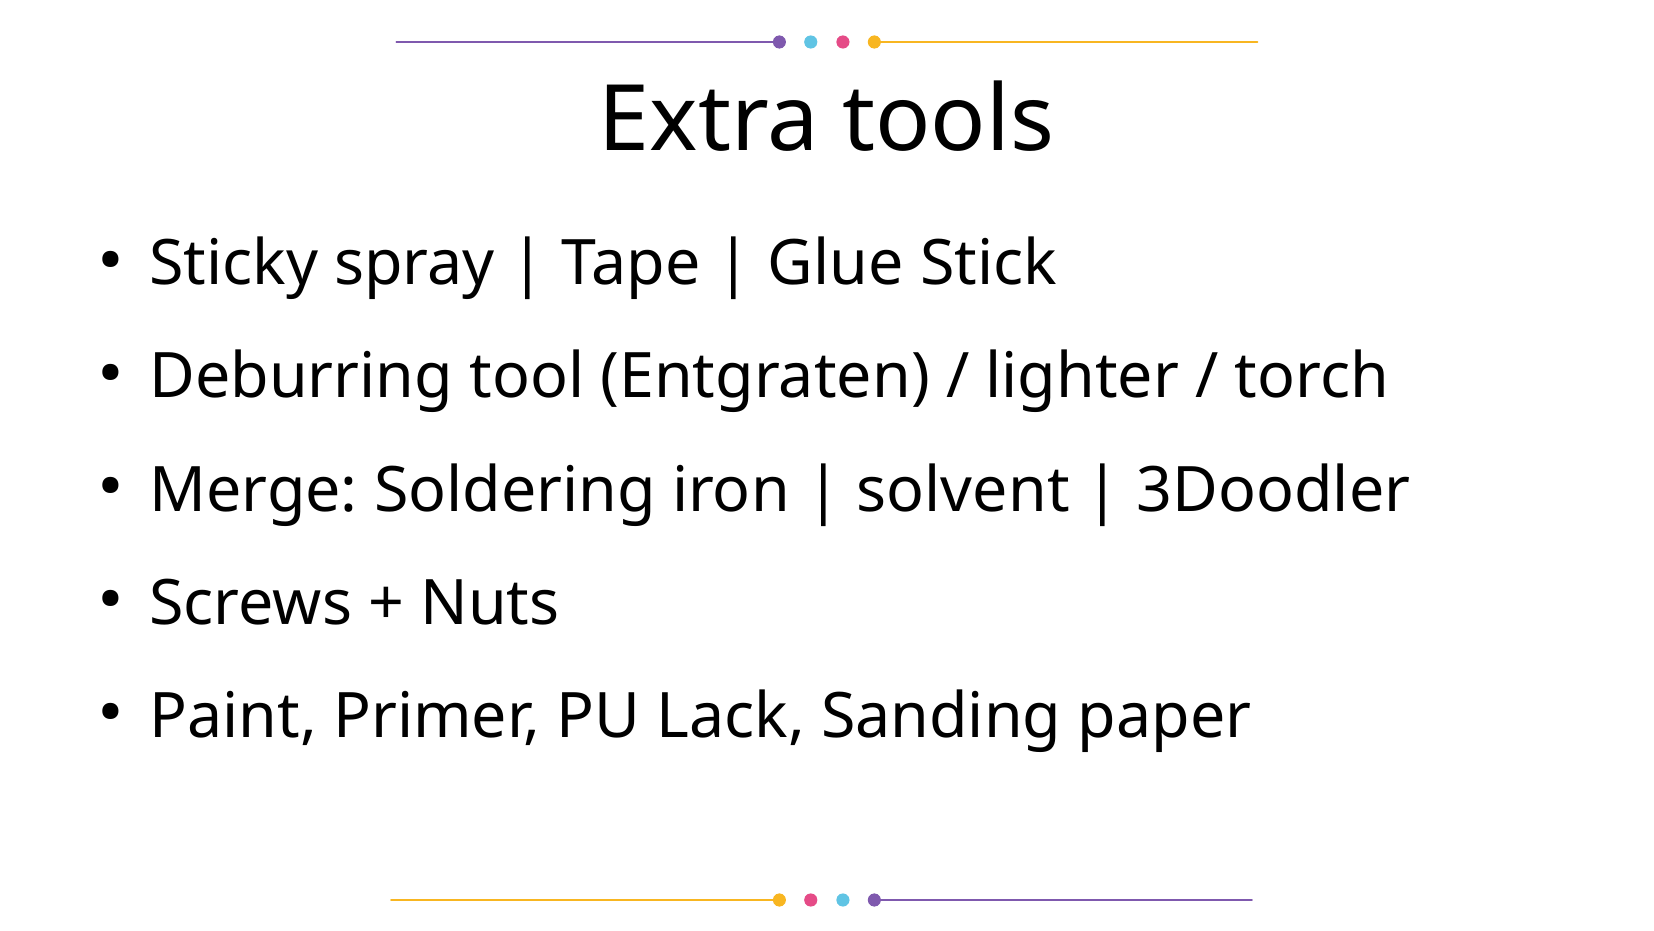

# Extra tools
Sticky spray | Tape | Glue Stick
Deburring tool (Entgraten) / lighter / torch
Merge: Soldering iron | solvent | 3Doodler
Screws + Nuts
Paint, Primer, PU Lack, Sanding paper